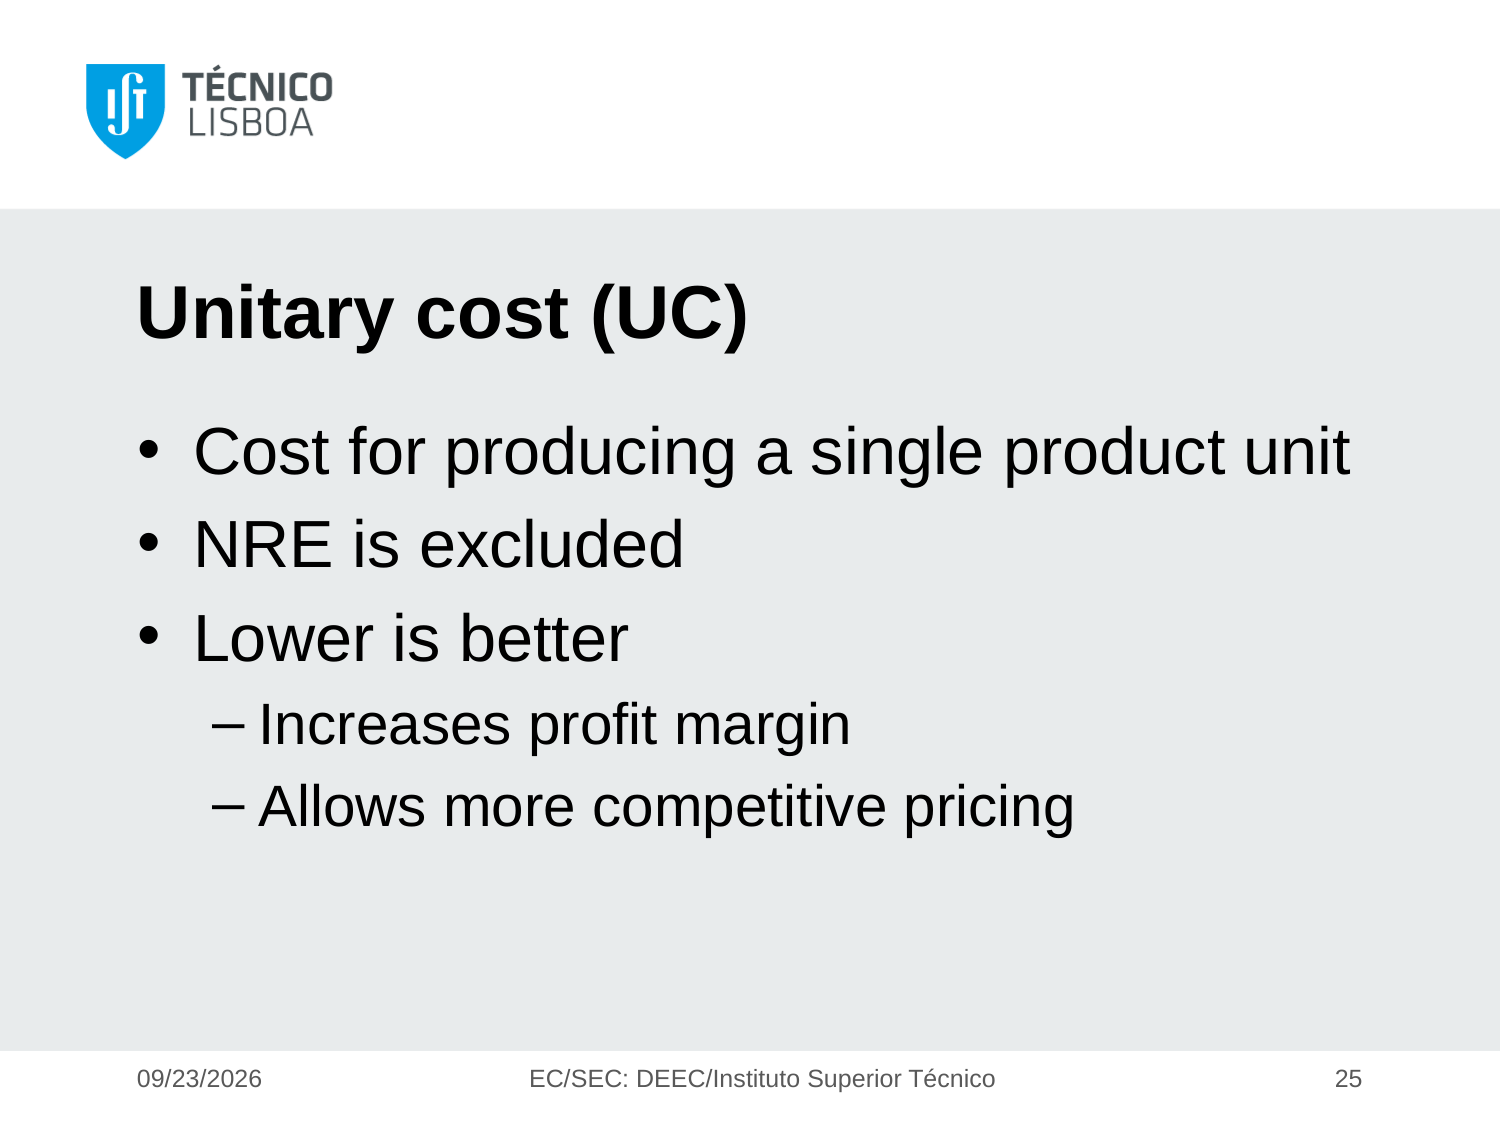

# Unitary cost (UC)
Cost for producing a single product unit
NRE is excluded
Lower is better
Increases profit margin
Allows more competitive pricing
EC/SEC: DEEC/Instituto Superior Técnico